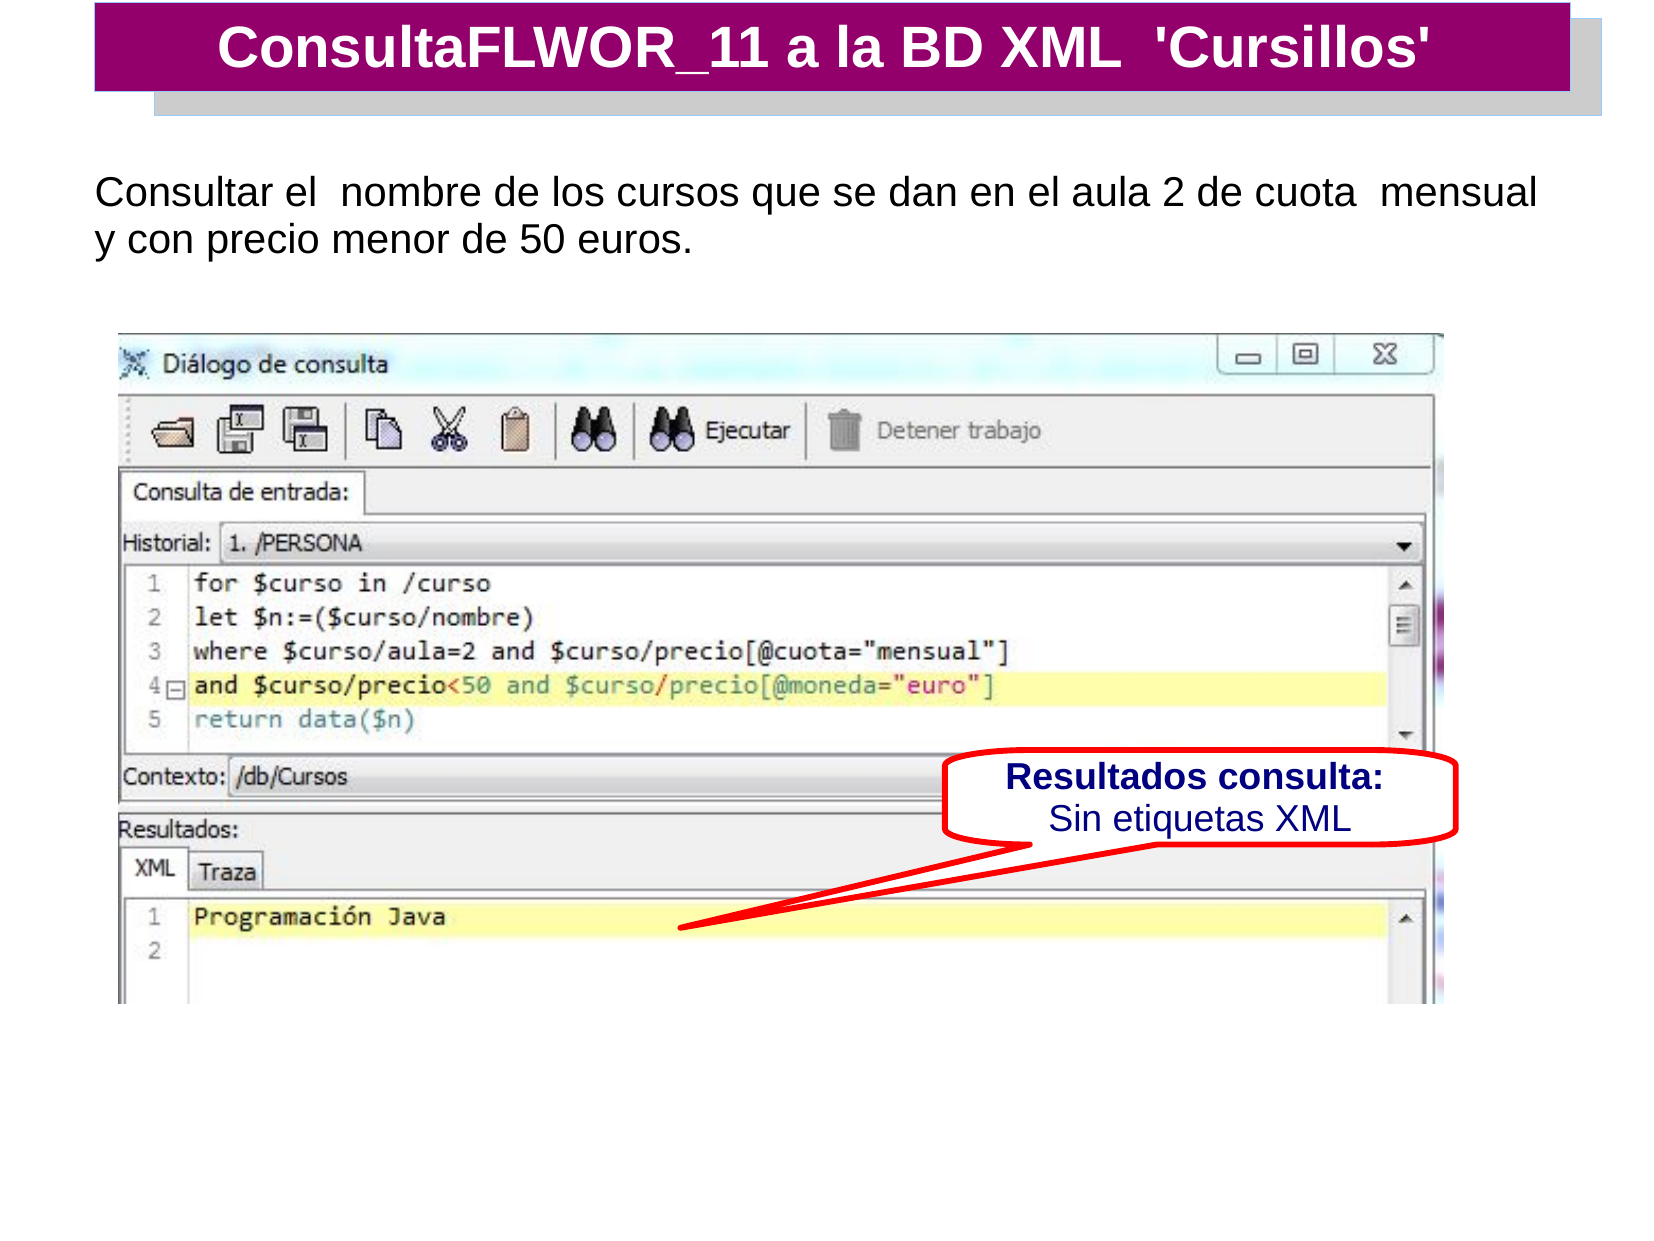

ConsultaFLWOR_11 a la BD XML 'Cursillos'
Consultar el nombre de los cursos que se dan en el aula 2 de cuota mensual
y con precio menor de 50 euros.
Resultados consulta:
Sin etiquetas XML